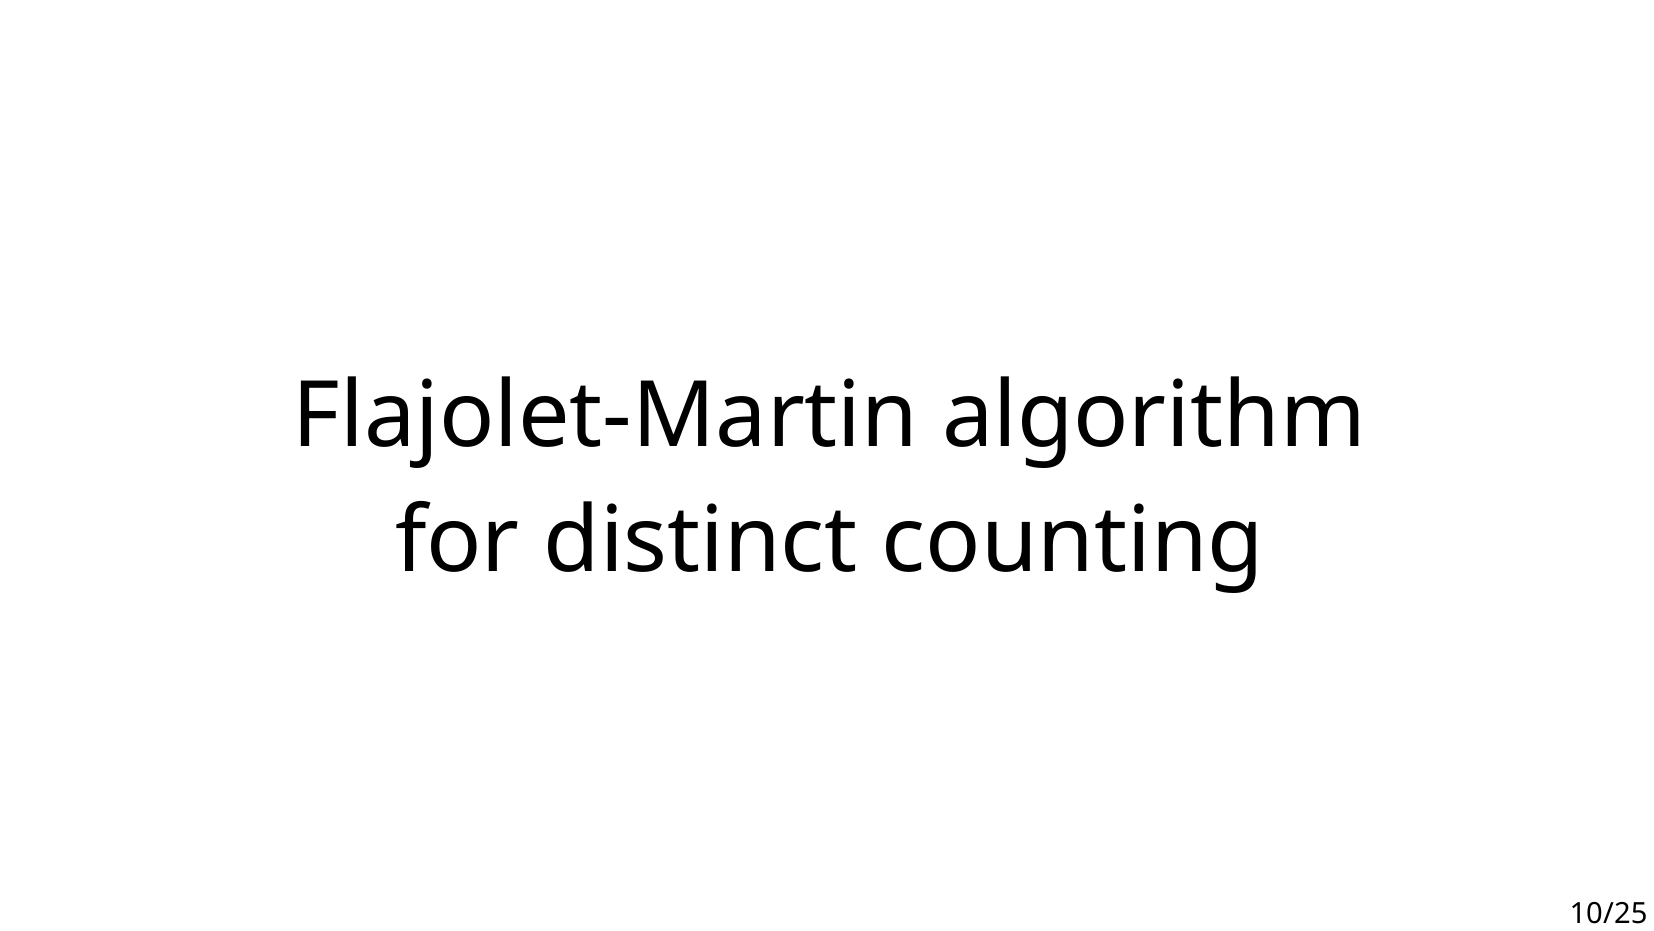

# Flajolet-Martin algorithm for distinct counting
10